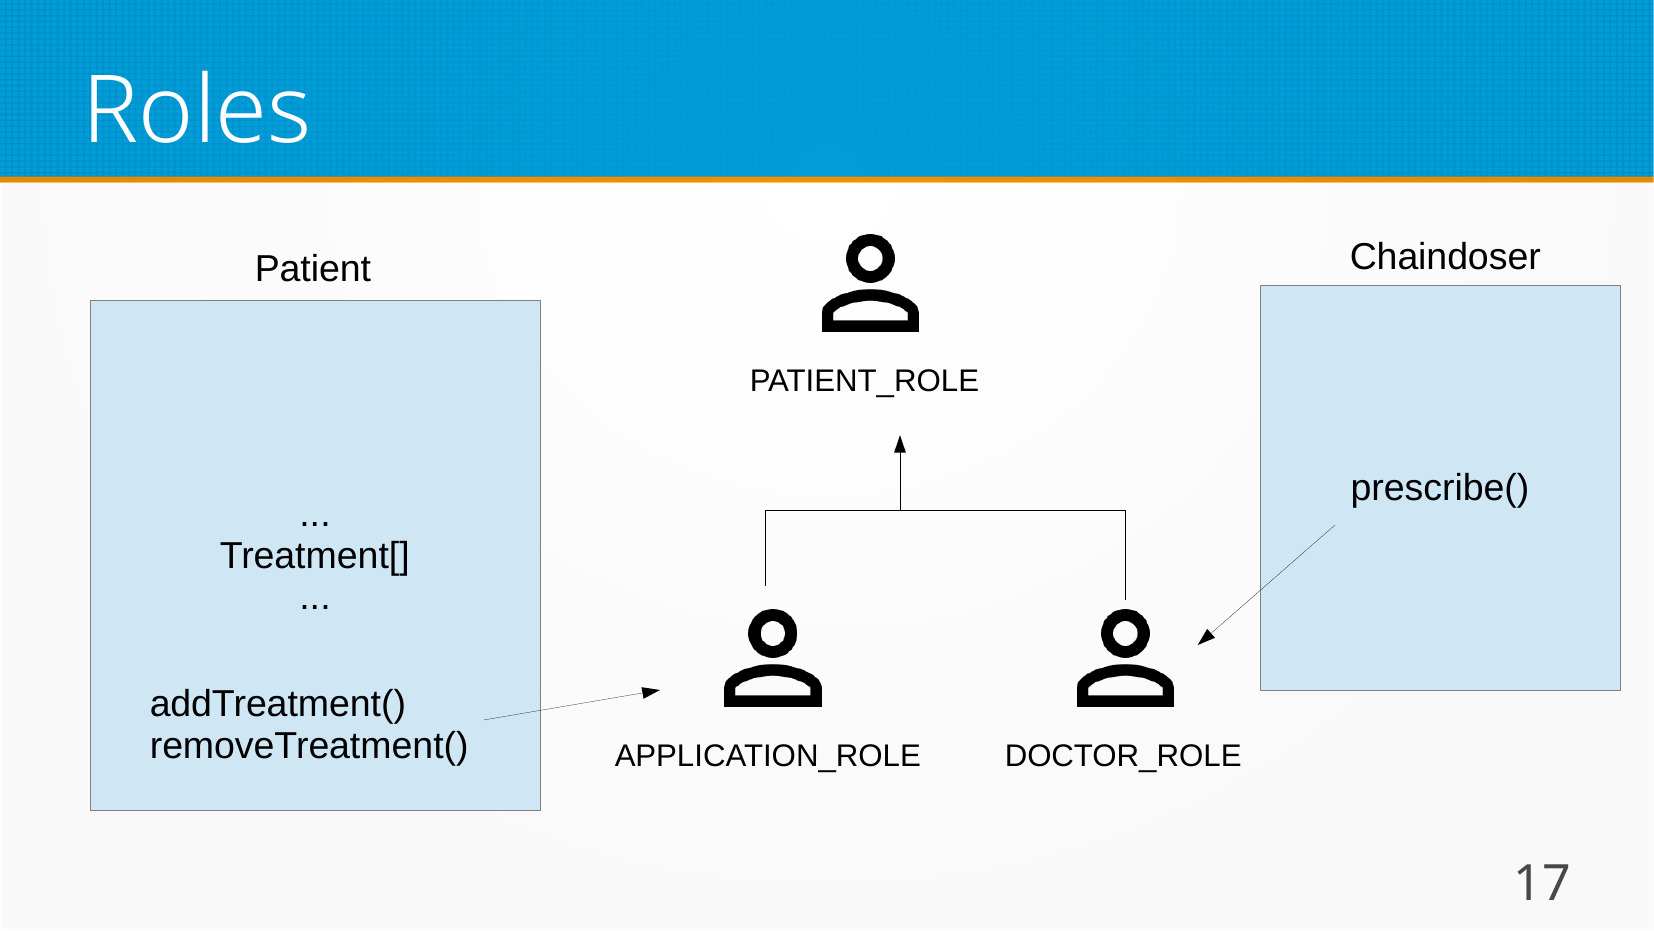

# Roles
Chaindoser
Patient
prescribe()
...
Treatment[]
...
PATIENT_ROLE
addTreatment()
removeTreatment()
APPLICATION_ROLE
DOCTOR_ROLE
17